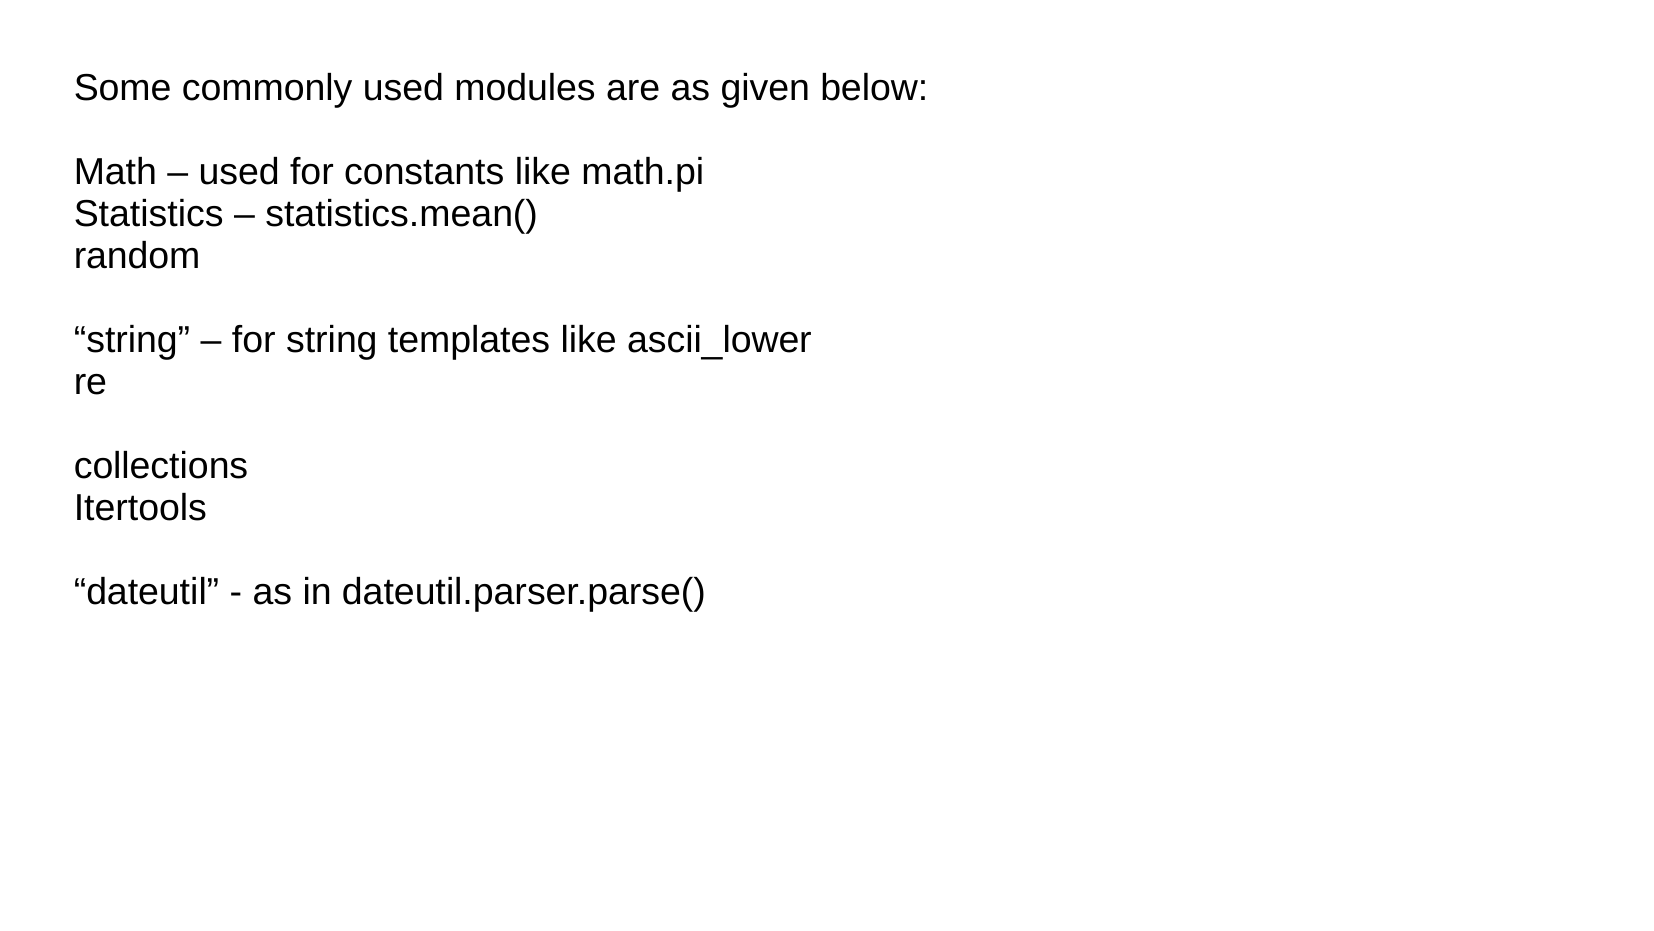

Some commonly used modules are as given below:
Math – used for constants like math.pi
Statistics – statistics.mean()
random
“string” – for string templates like ascii_lower
re
collections
Itertools
“dateutil” - as in dateutil.parser.parse()